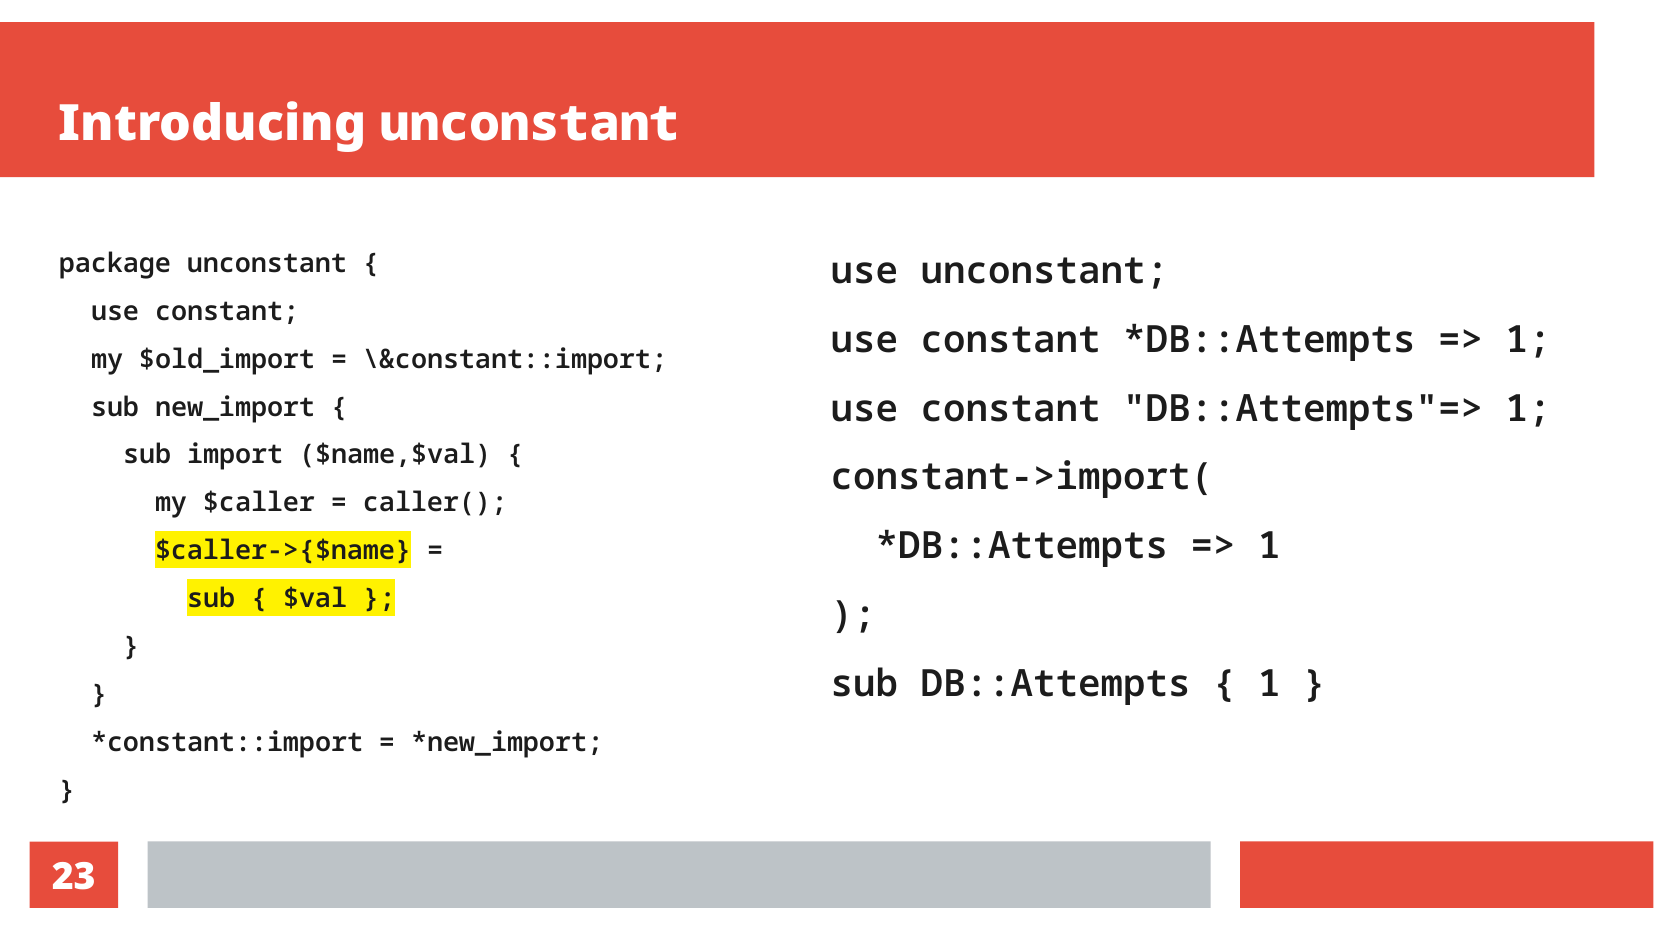

# Introducing unconstant
package unconstant {
 use constant;
 my $old_import = \&constant::import;
 sub new_import {
 sub import ($name,$val) {
 my $caller = caller();
 $caller->{$name} =
 sub { $val };
 }
 }
 *constant::import = *new_import;
}
use unconstant;
use constant *DB::Attempts => 1;
use constant "DB::Attempts"=> 1;
constant->import(
 *DB::Attempts => 1
);
sub DB::Attempts { 1 }
23